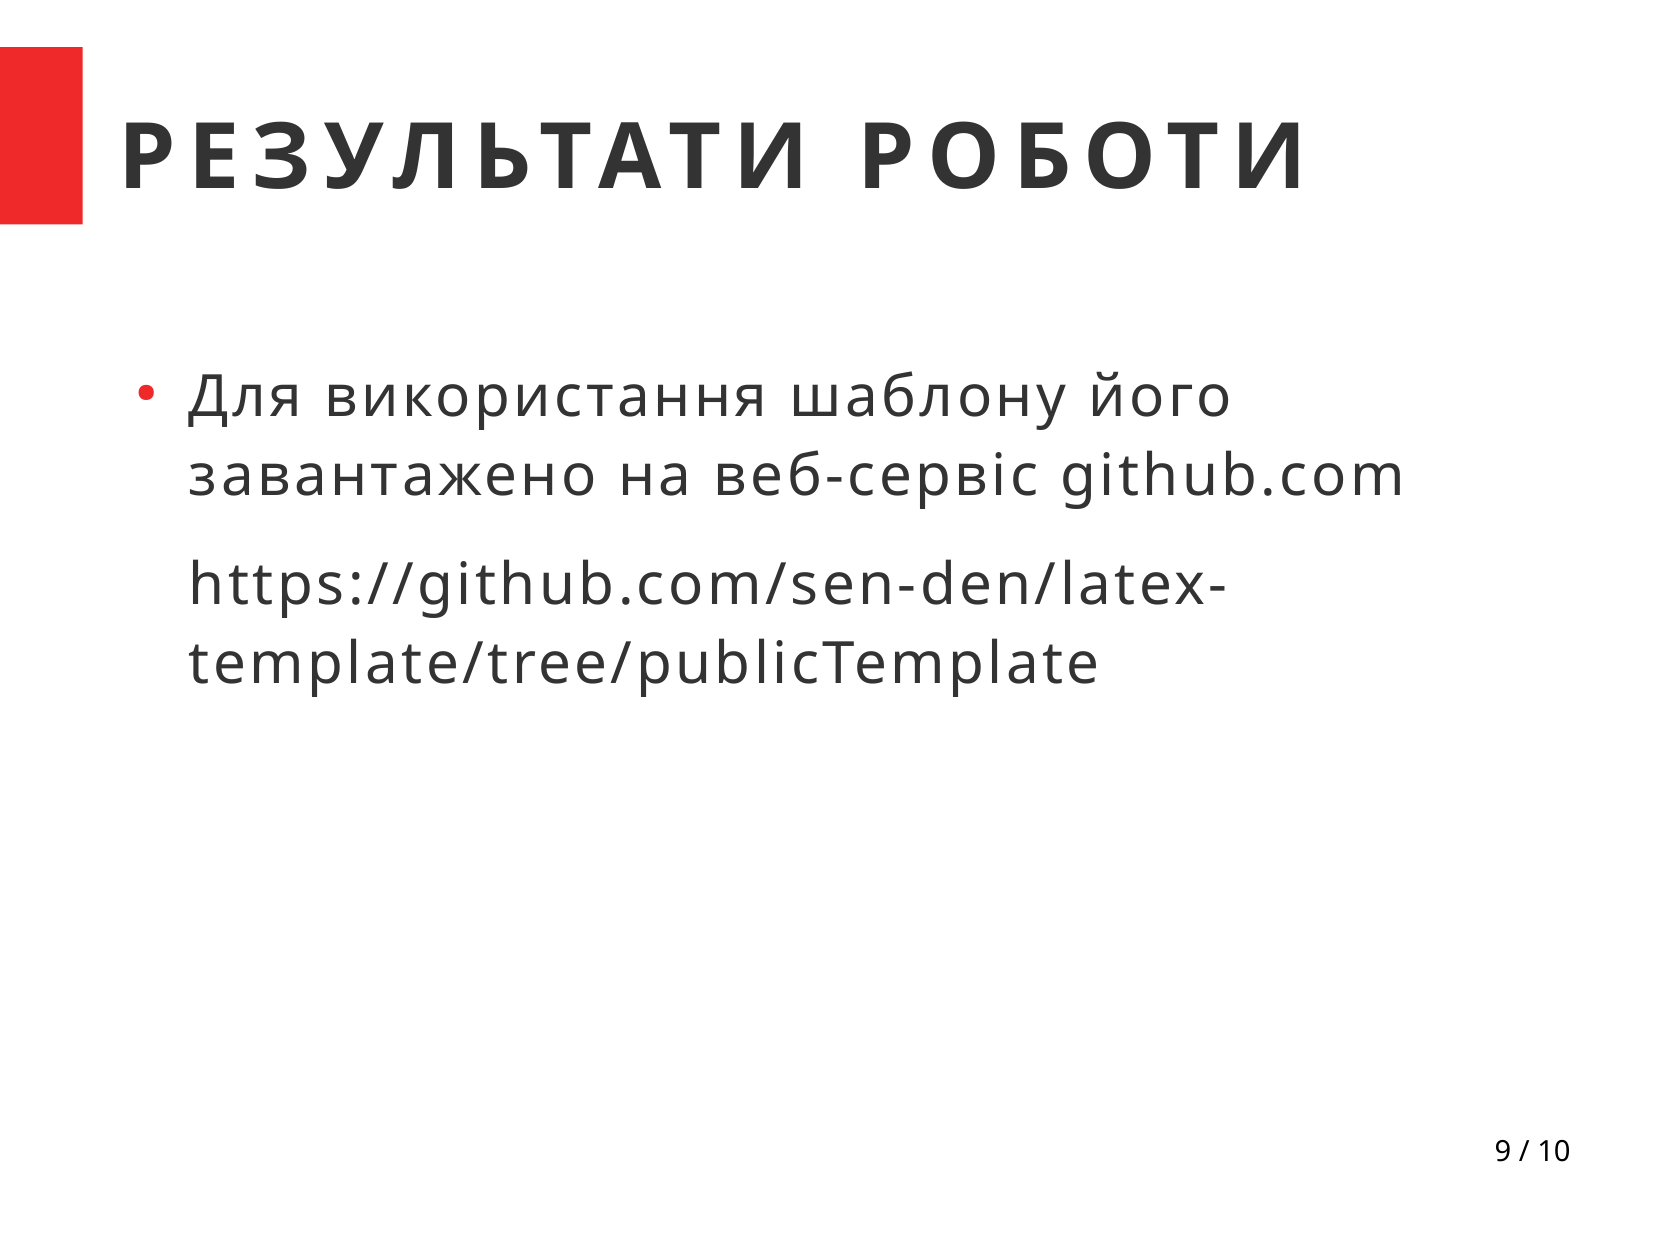

# Результати роботи
Для використання шаблону його завантажено на веб-сервіс github.com
https://github.com/sen-den/latex-template/tree/publicTemplate
9